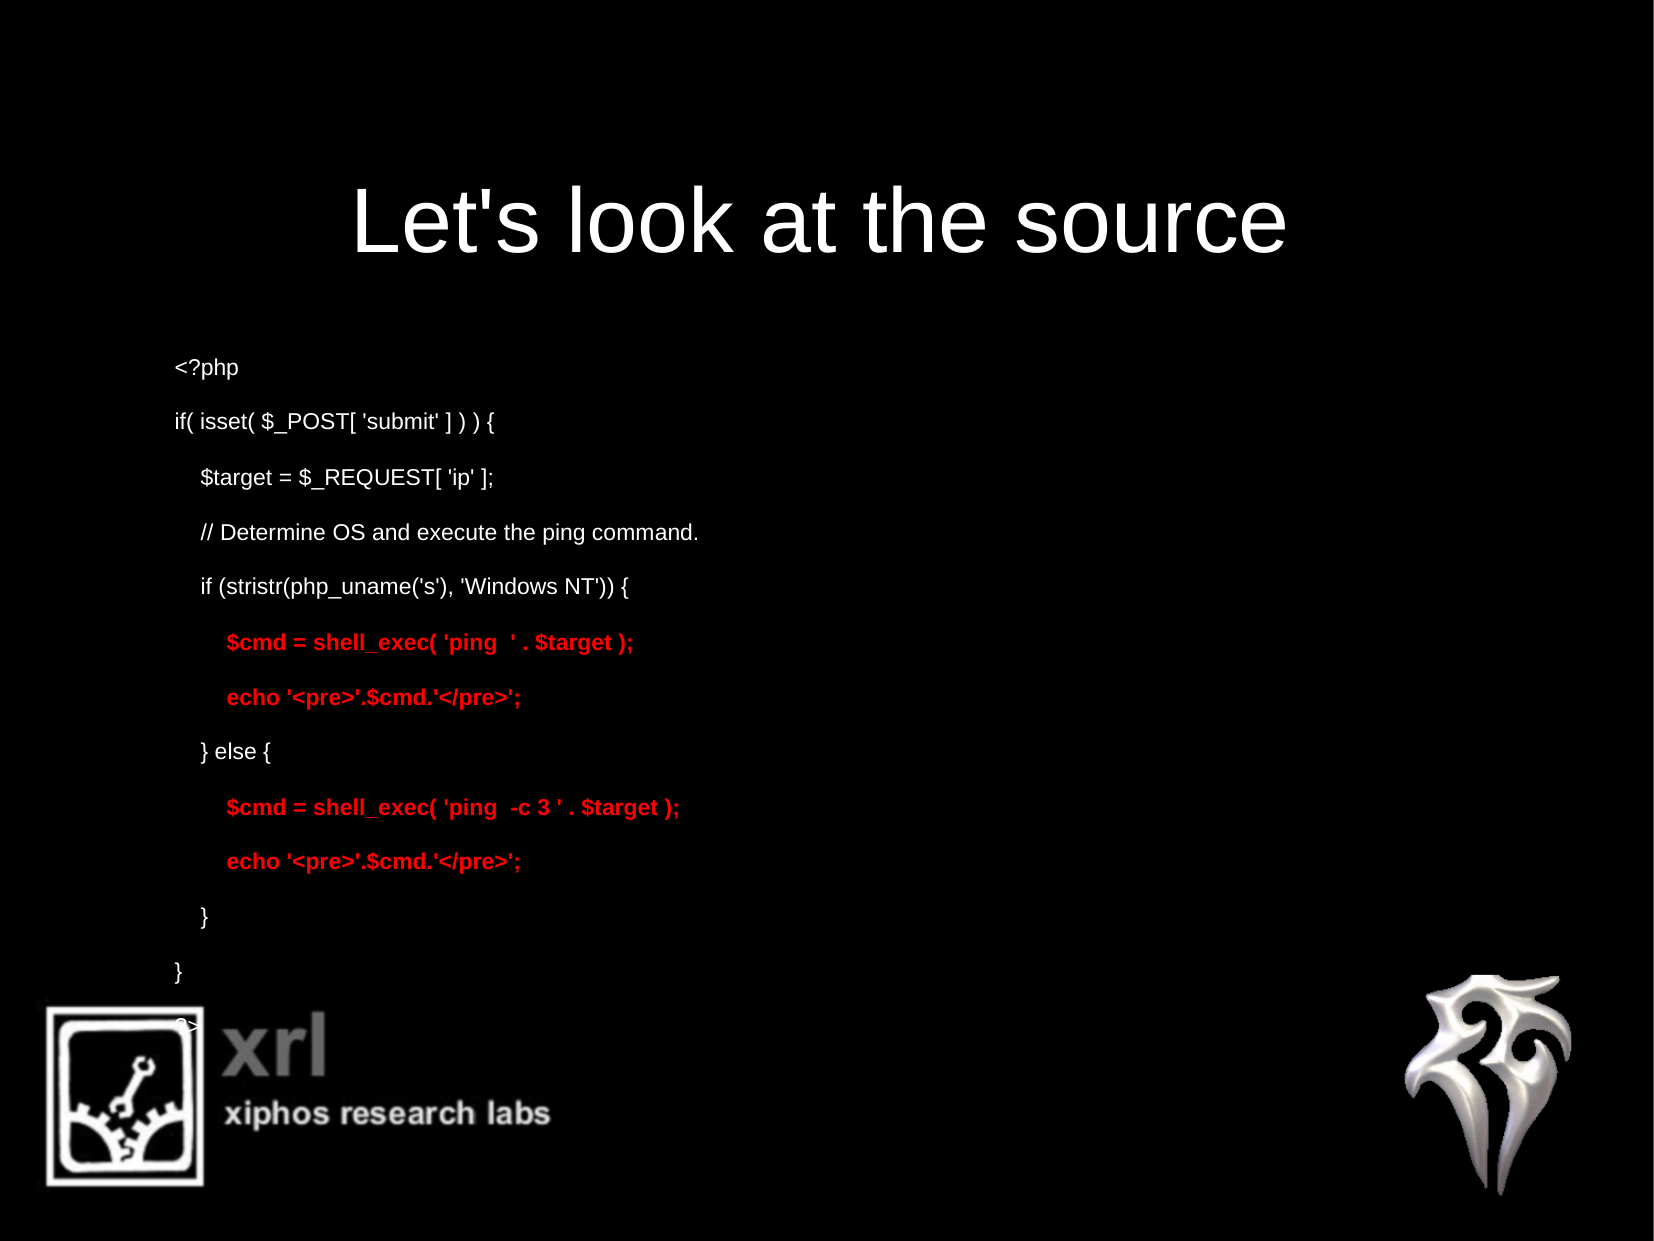

# Let's look at the source
<?php
if( isset( $_POST[ 'submit' ] ) ) {
 $target = $_REQUEST[ 'ip' ];
 // Determine OS and execute the ping command.
 if (stristr(php_uname('s'), 'Windows NT')) {
 $cmd = shell_exec( 'ping ' . $target );
 echo '<pre>'.$cmd.'</pre>';
 } else {
 $cmd = shell_exec( 'ping -c 3 ' . $target );
 echo '<pre>'.$cmd.'</pre>';
 }
}
?>